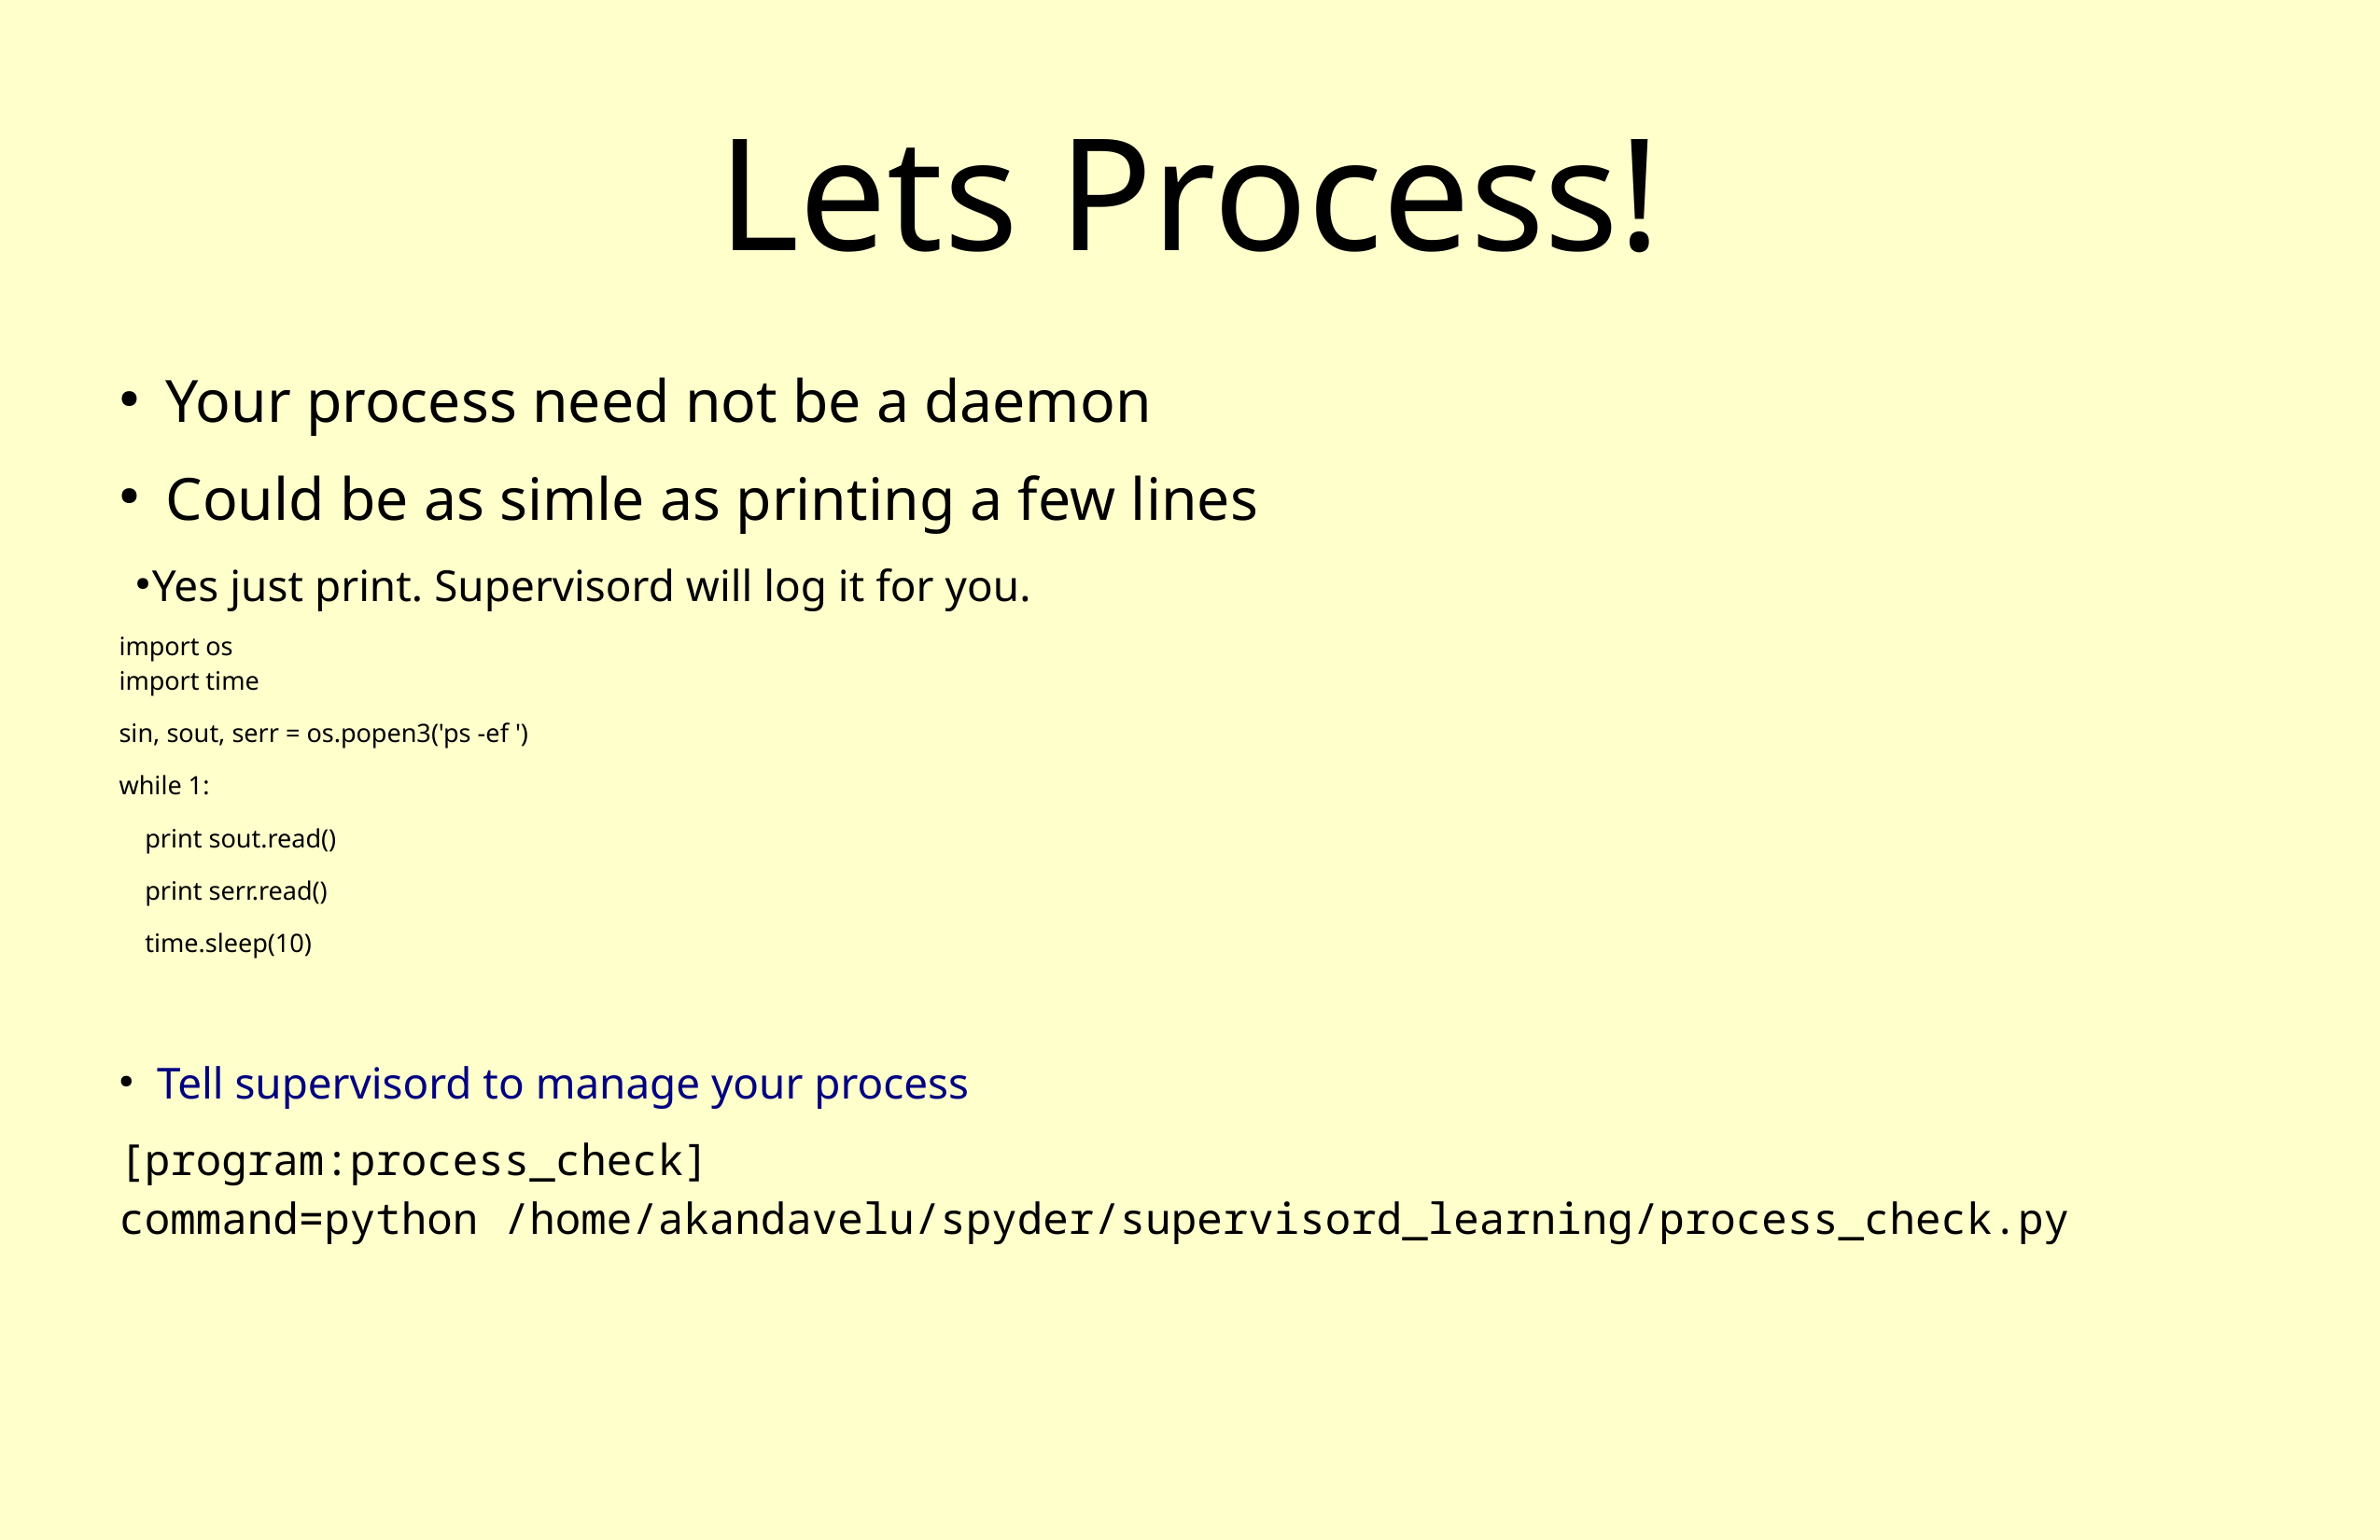

# Lets Process!
 Your process need not be a daemon
 Could be as simle as printing a few lines
Yes just print. Supervisord will log it for you.
import os
import time
sin, sout, serr = os.popen3('ps -ef ')
while 1:
 print sout.read()
 print serr.read()
 time.sleep(10)
 Tell supervisord to manage your process
[program:process_check]
command=python /home/akandavelu/spyder/supervisord_learning/process_check.py